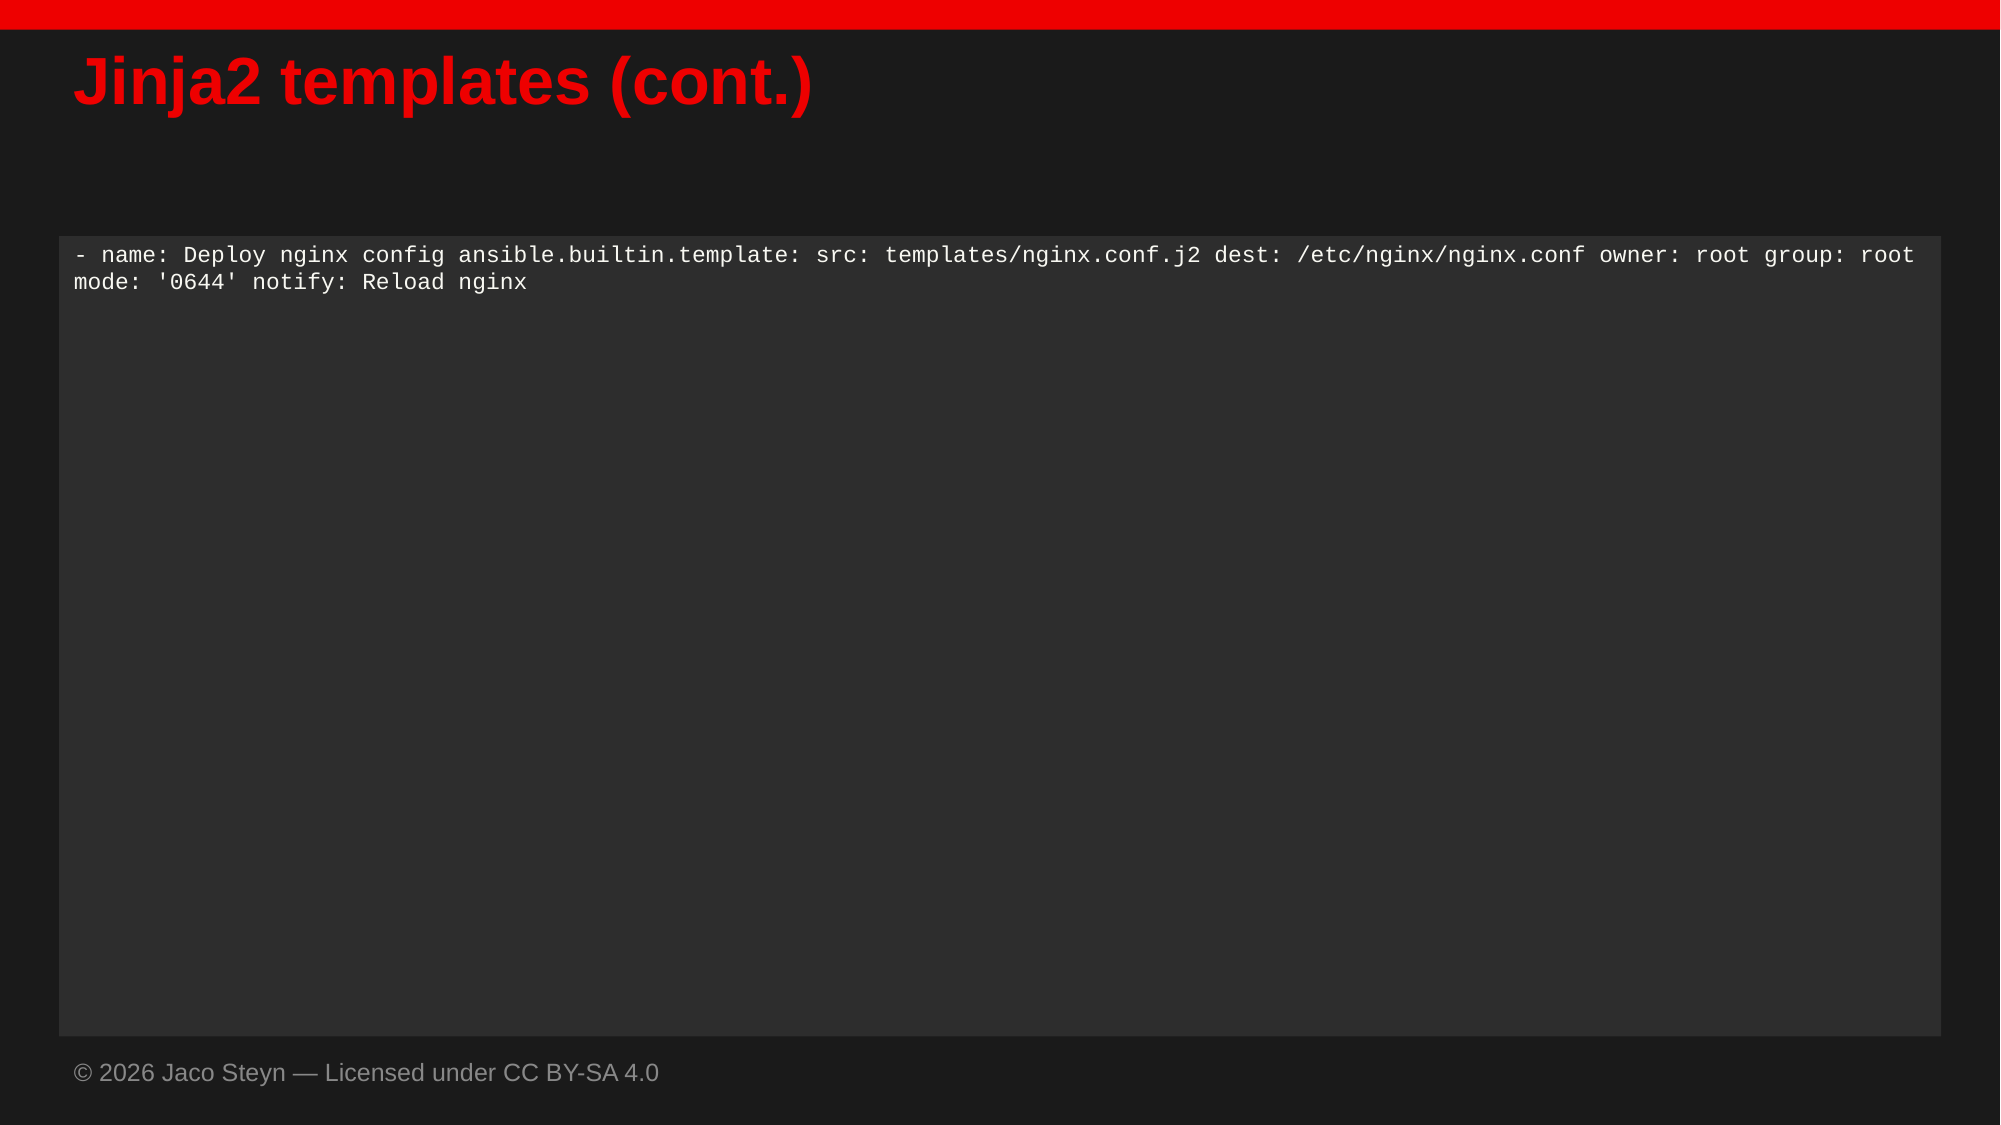

Jinja2 templates (cont.)
- name: Deploy nginx config ansible.builtin.template: src: templates/nginx.conf.j2 dest: /etc/nginx/nginx.conf owner: root group: root mode: '0644' notify: Reload nginx
© 2026 Jaco Steyn — Licensed under CC BY-SA 4.0